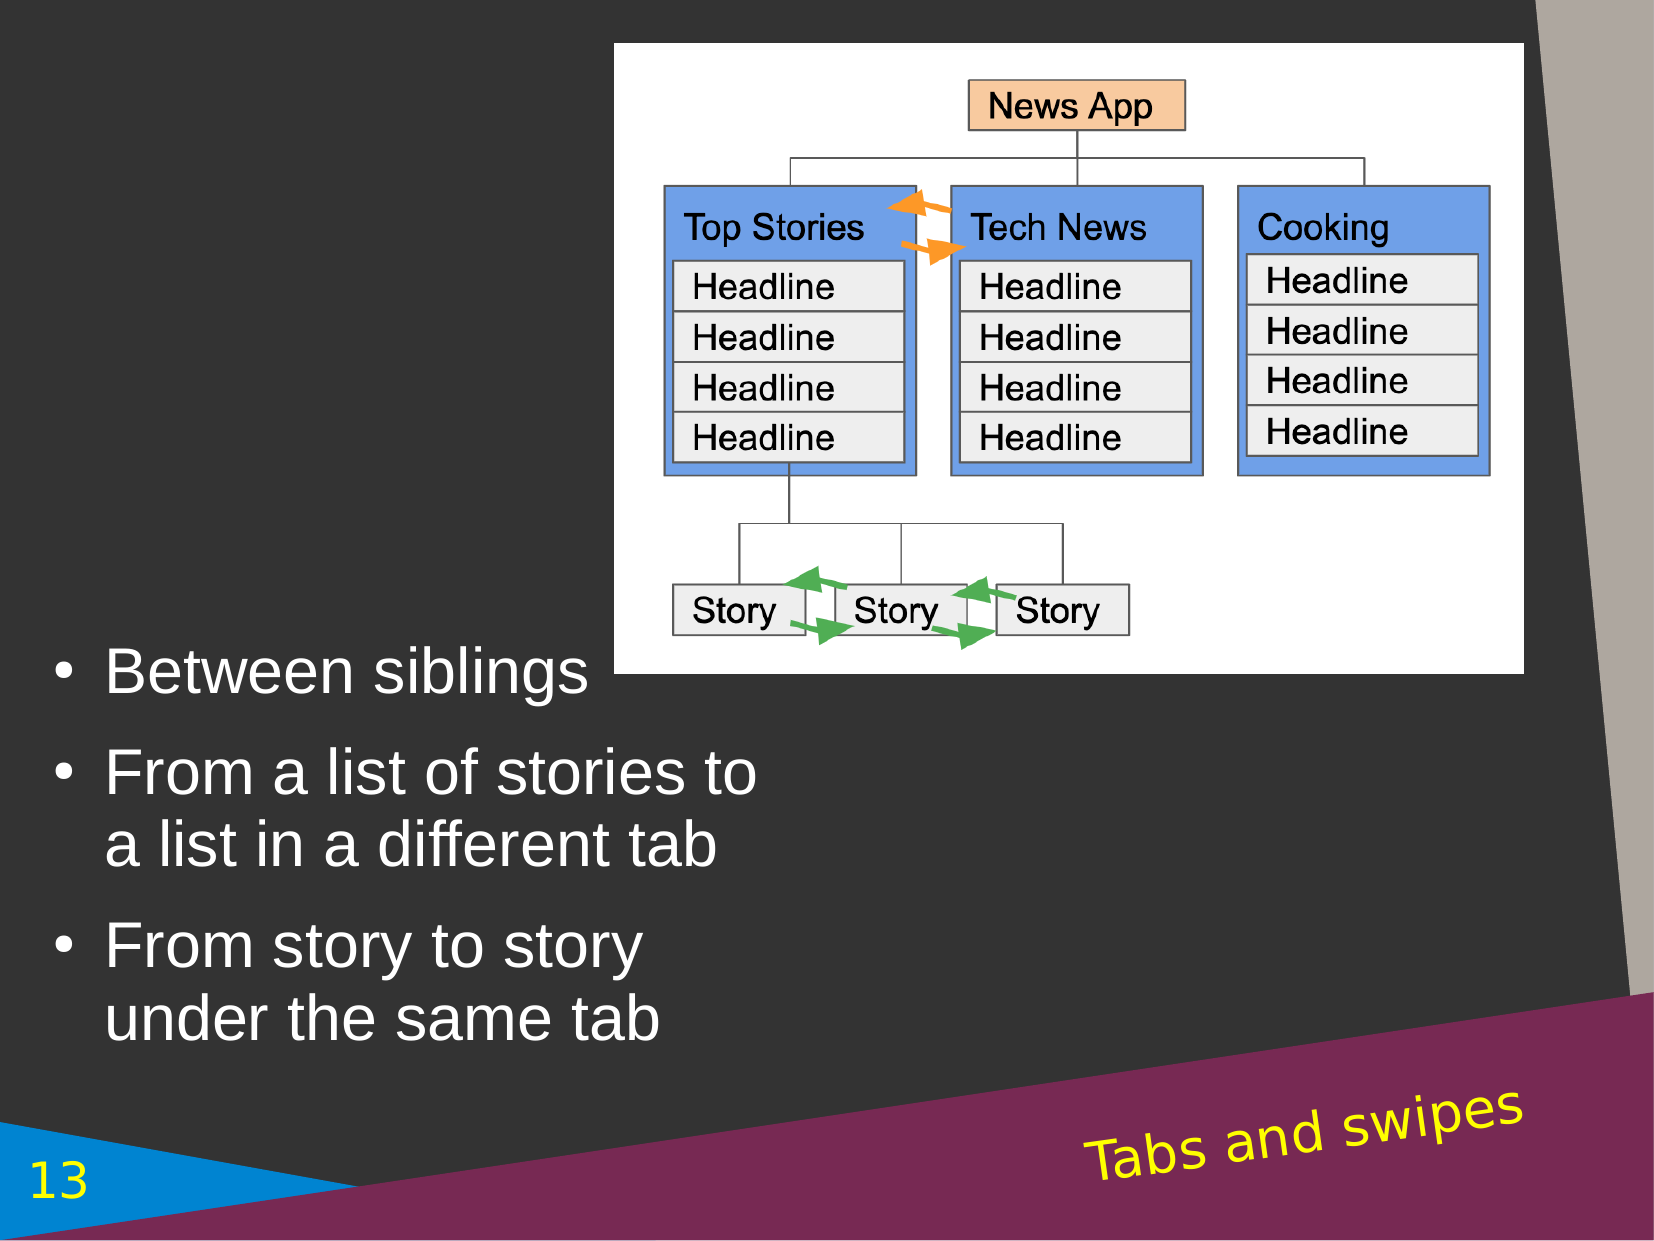

Between siblings
From a list of stories to a list in a different tab
From story to story under the same tab
# Tabs and swipes
13